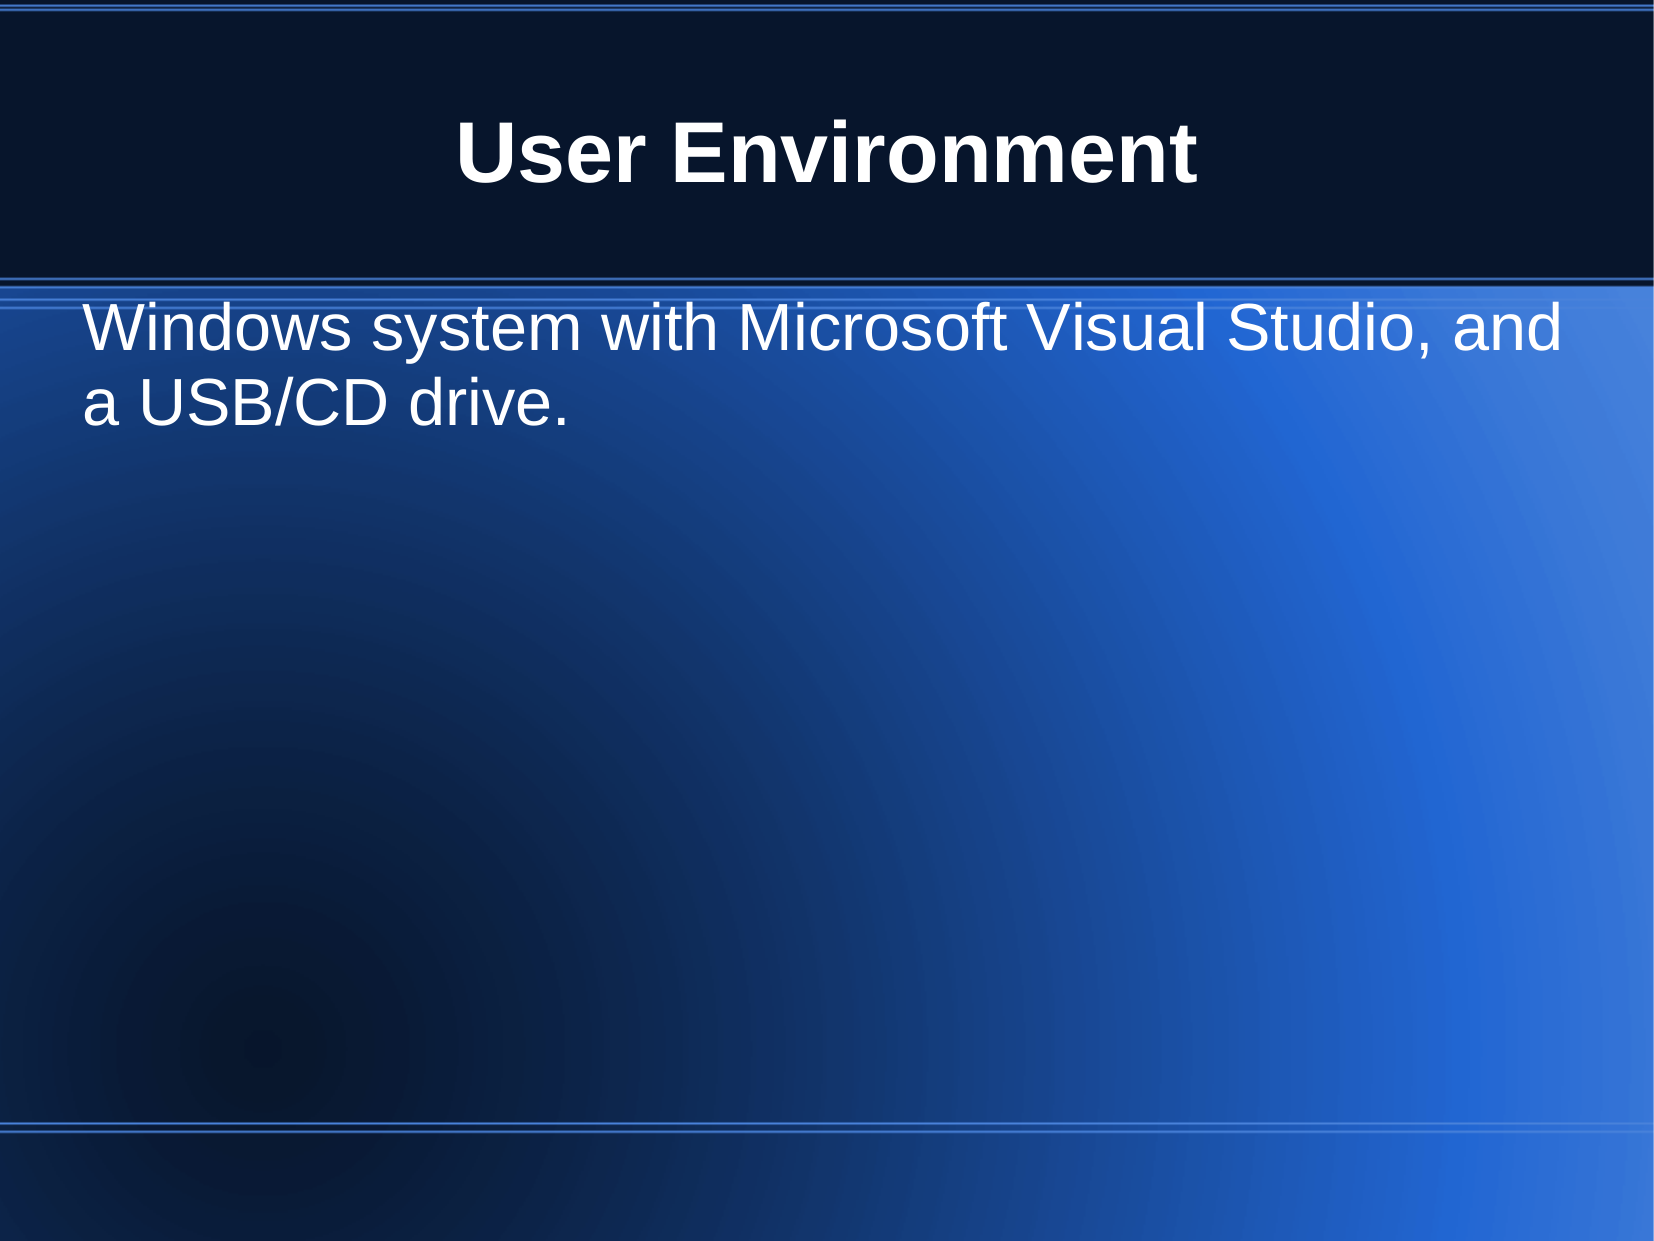

# User Environment
Windows system with Microsoft Visual Studio, and a USB/CD drive.